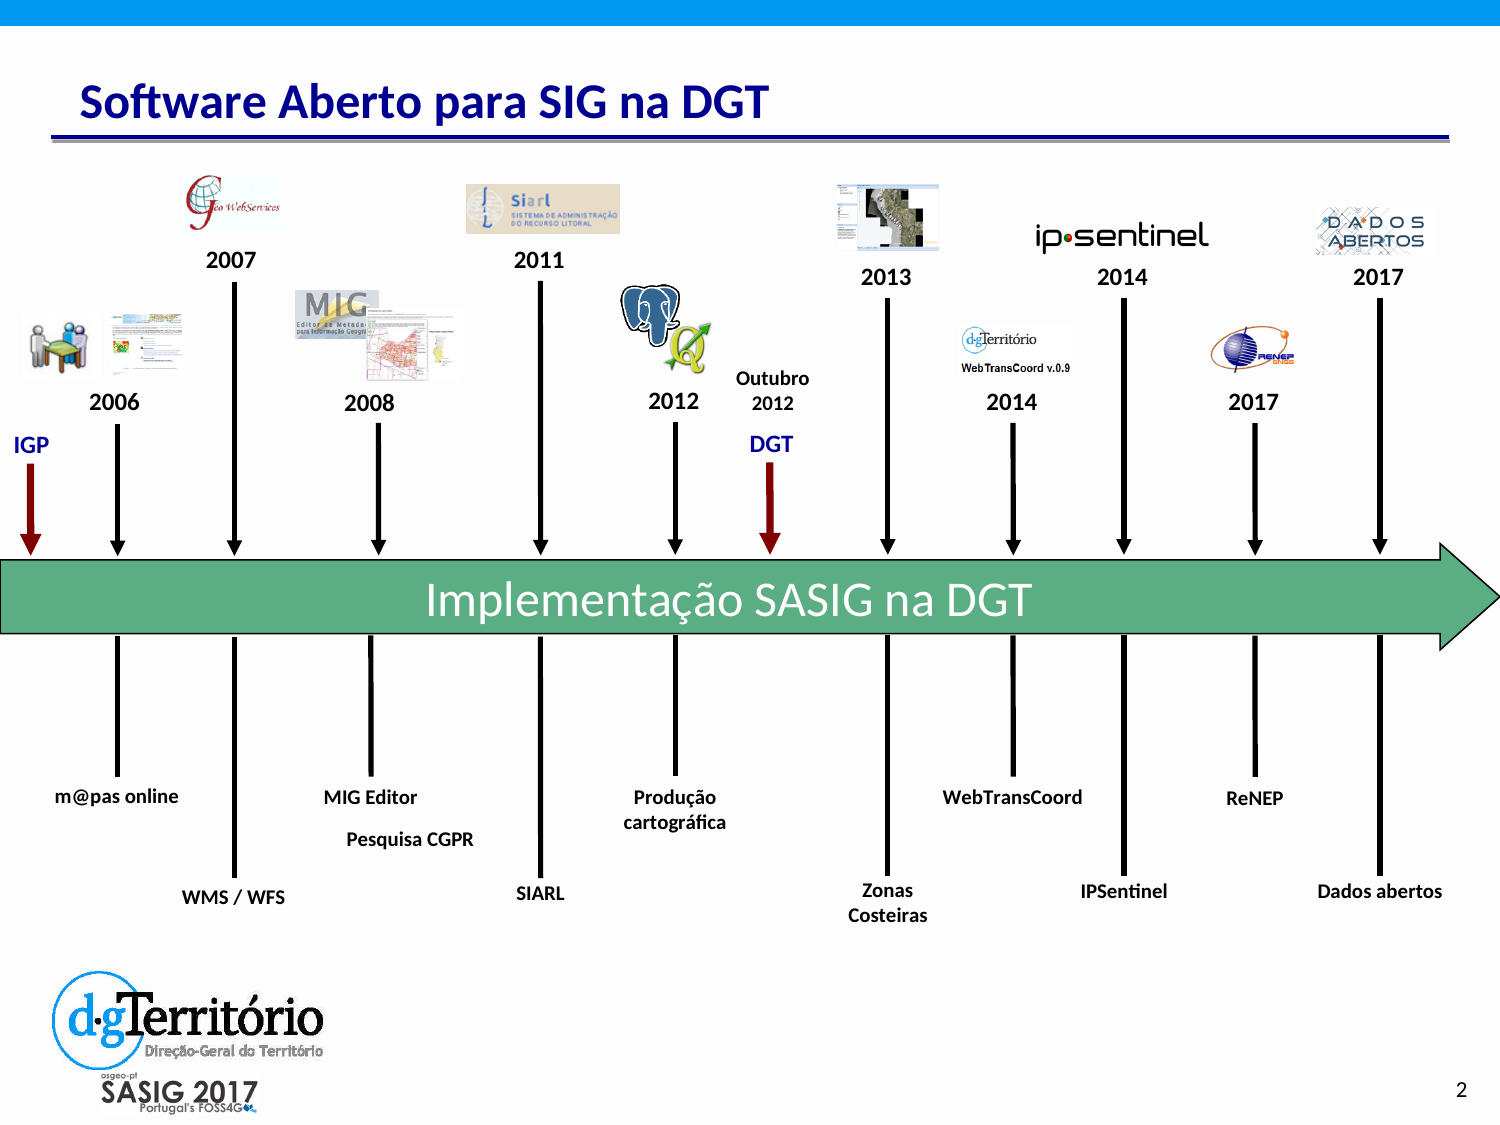

Software Aberto para SIG na DGT
2011
2007
2013
2014
2017
Outubro
2012
2012
2014
2017
2006
2008
DGT
IGP
Implementação SASIG na DGT
m@pas online
Produção
cartográfica
MIG Editor
WebTransCoord
ReNEP
Pesquisa CGPR
Zonas
Costeiras
IPSentinel
Dados abertos
SIARL
WMS / WFS